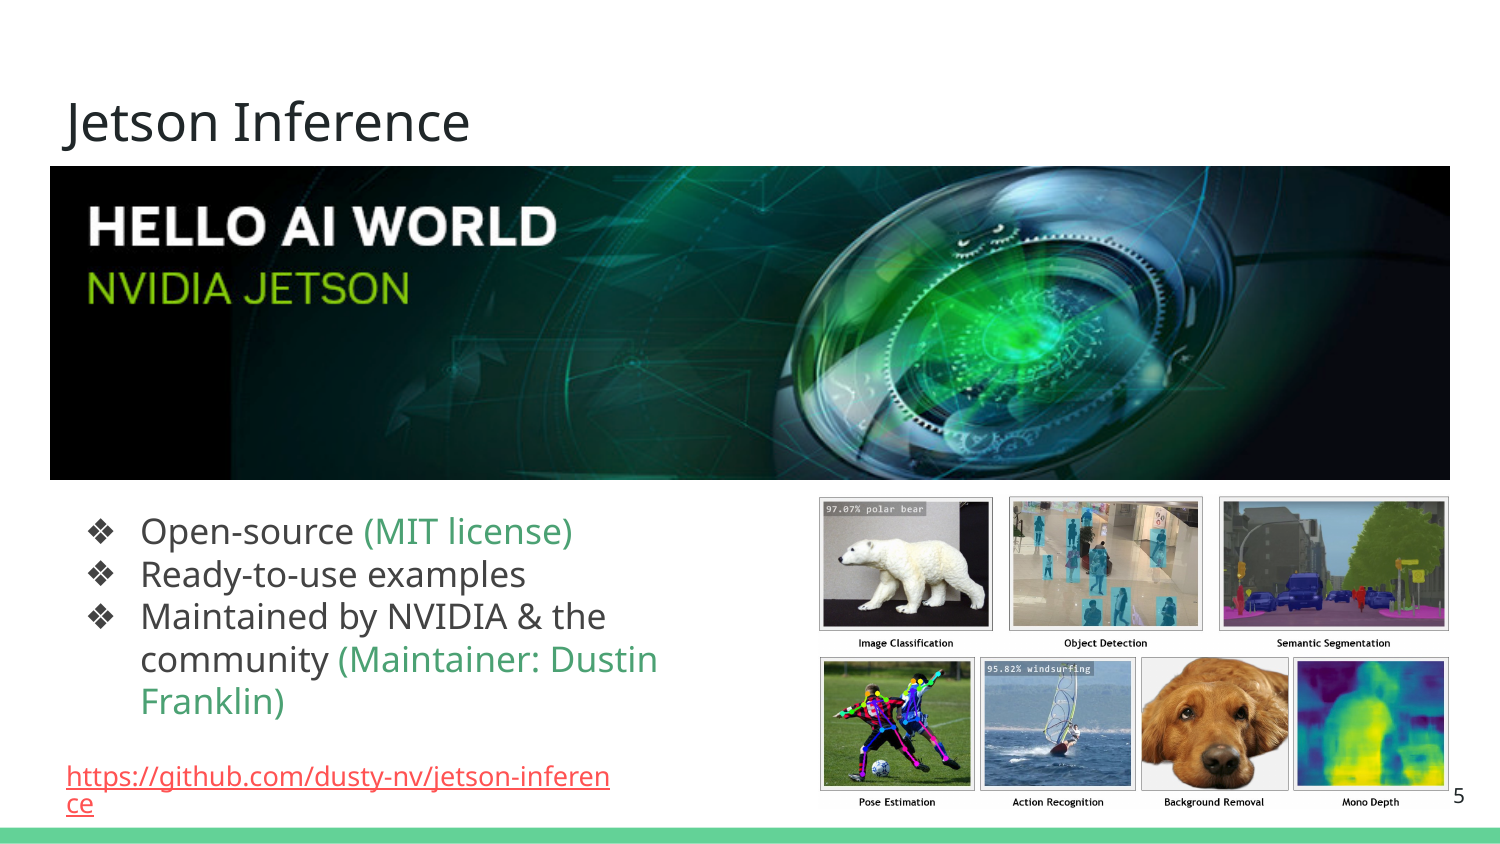

# Jetson Inference
Open-source (MIT license)
Ready-to-use examples
Maintained by NVIDIA & the community (Maintainer: Dustin Franklin)
https://github.com/dusty-nv/jetson-inference